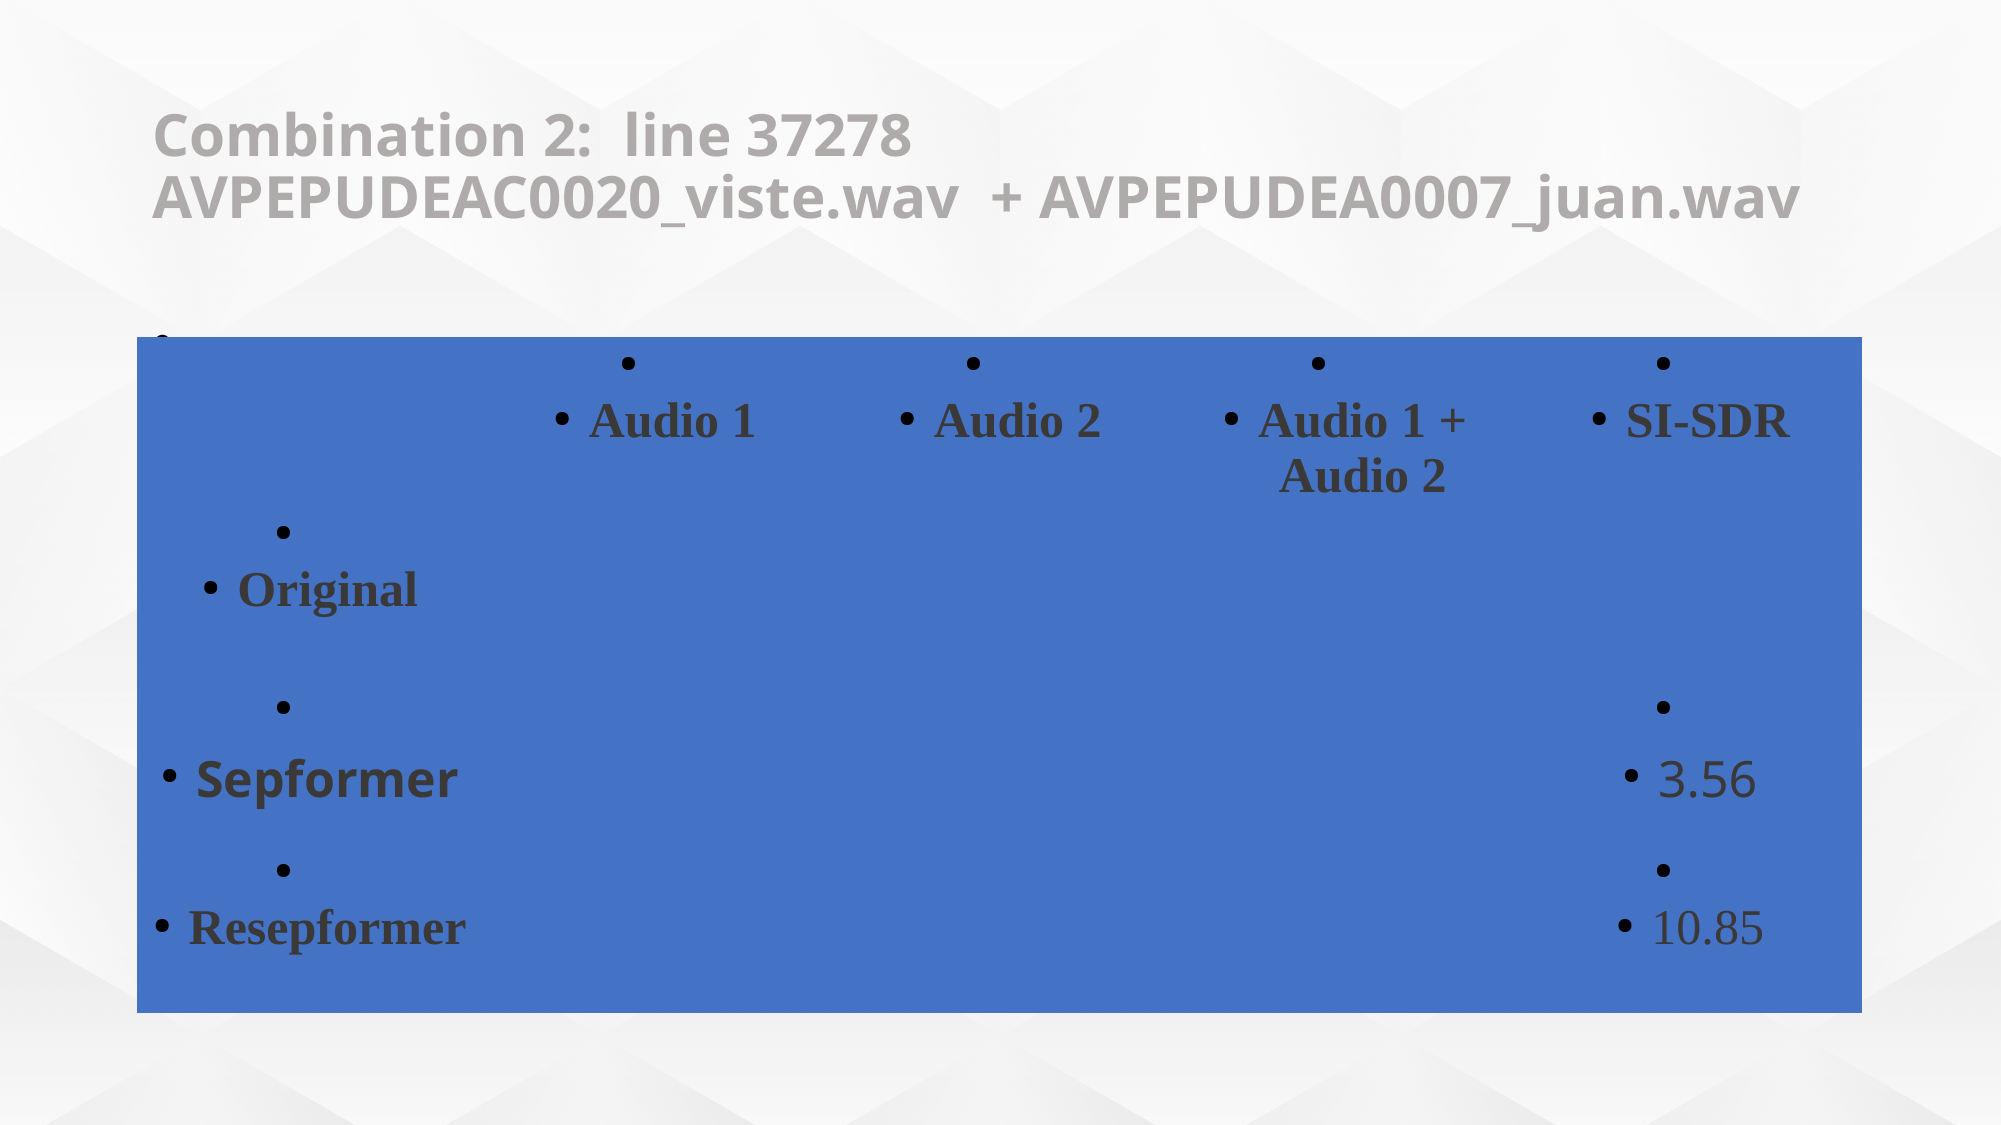

# Combination 2: line 37278 AVPEPUDEAC0020_viste.wav + AVPEPUDEA0007_juan.wav
| | Audio 1 | Audio 2 | Audio 1 + Audio 2 | SI-SDR |
| --- | --- | --- | --- | --- |
| Original | | | | |
| Sepformer | | | | 3.56 |
| Resepformer | | | | 10.85 |